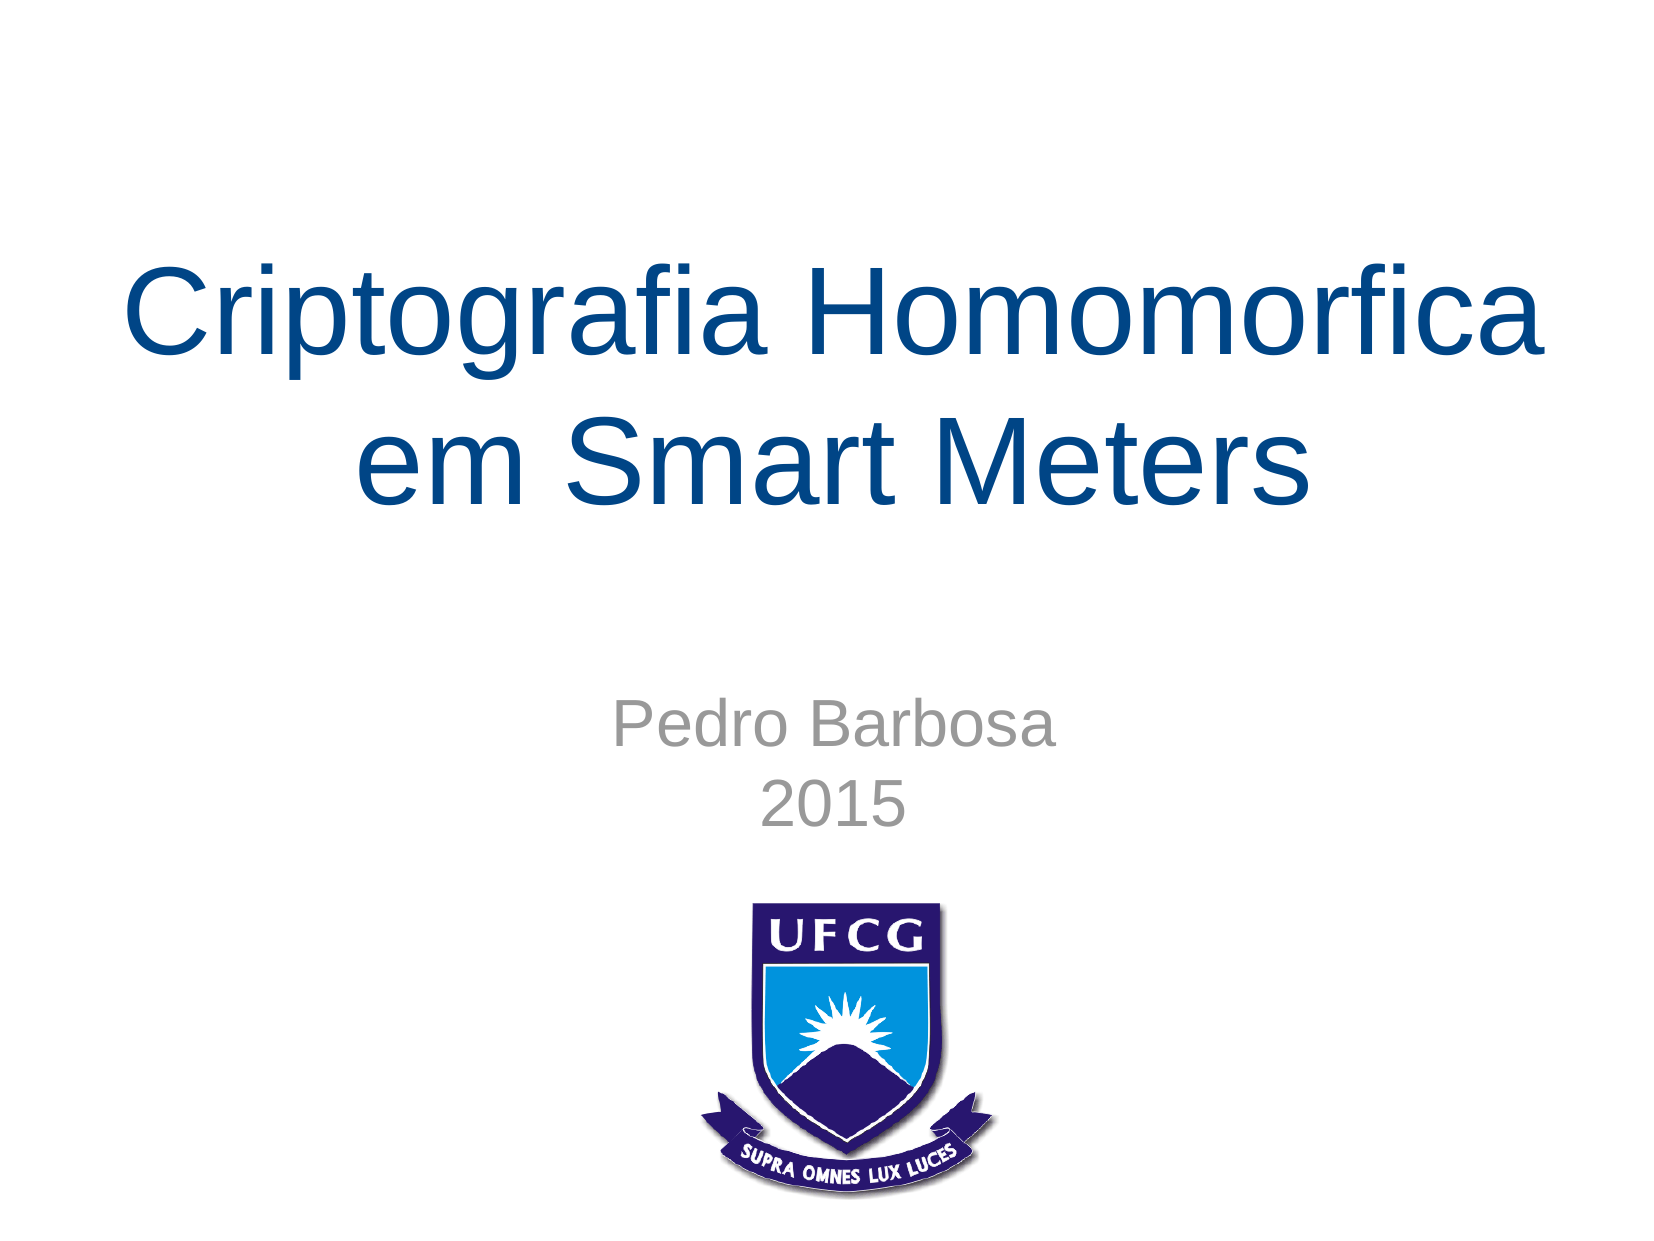

# Criptografia Homomorfica em Smart Meters Pedro Barbosa 2015